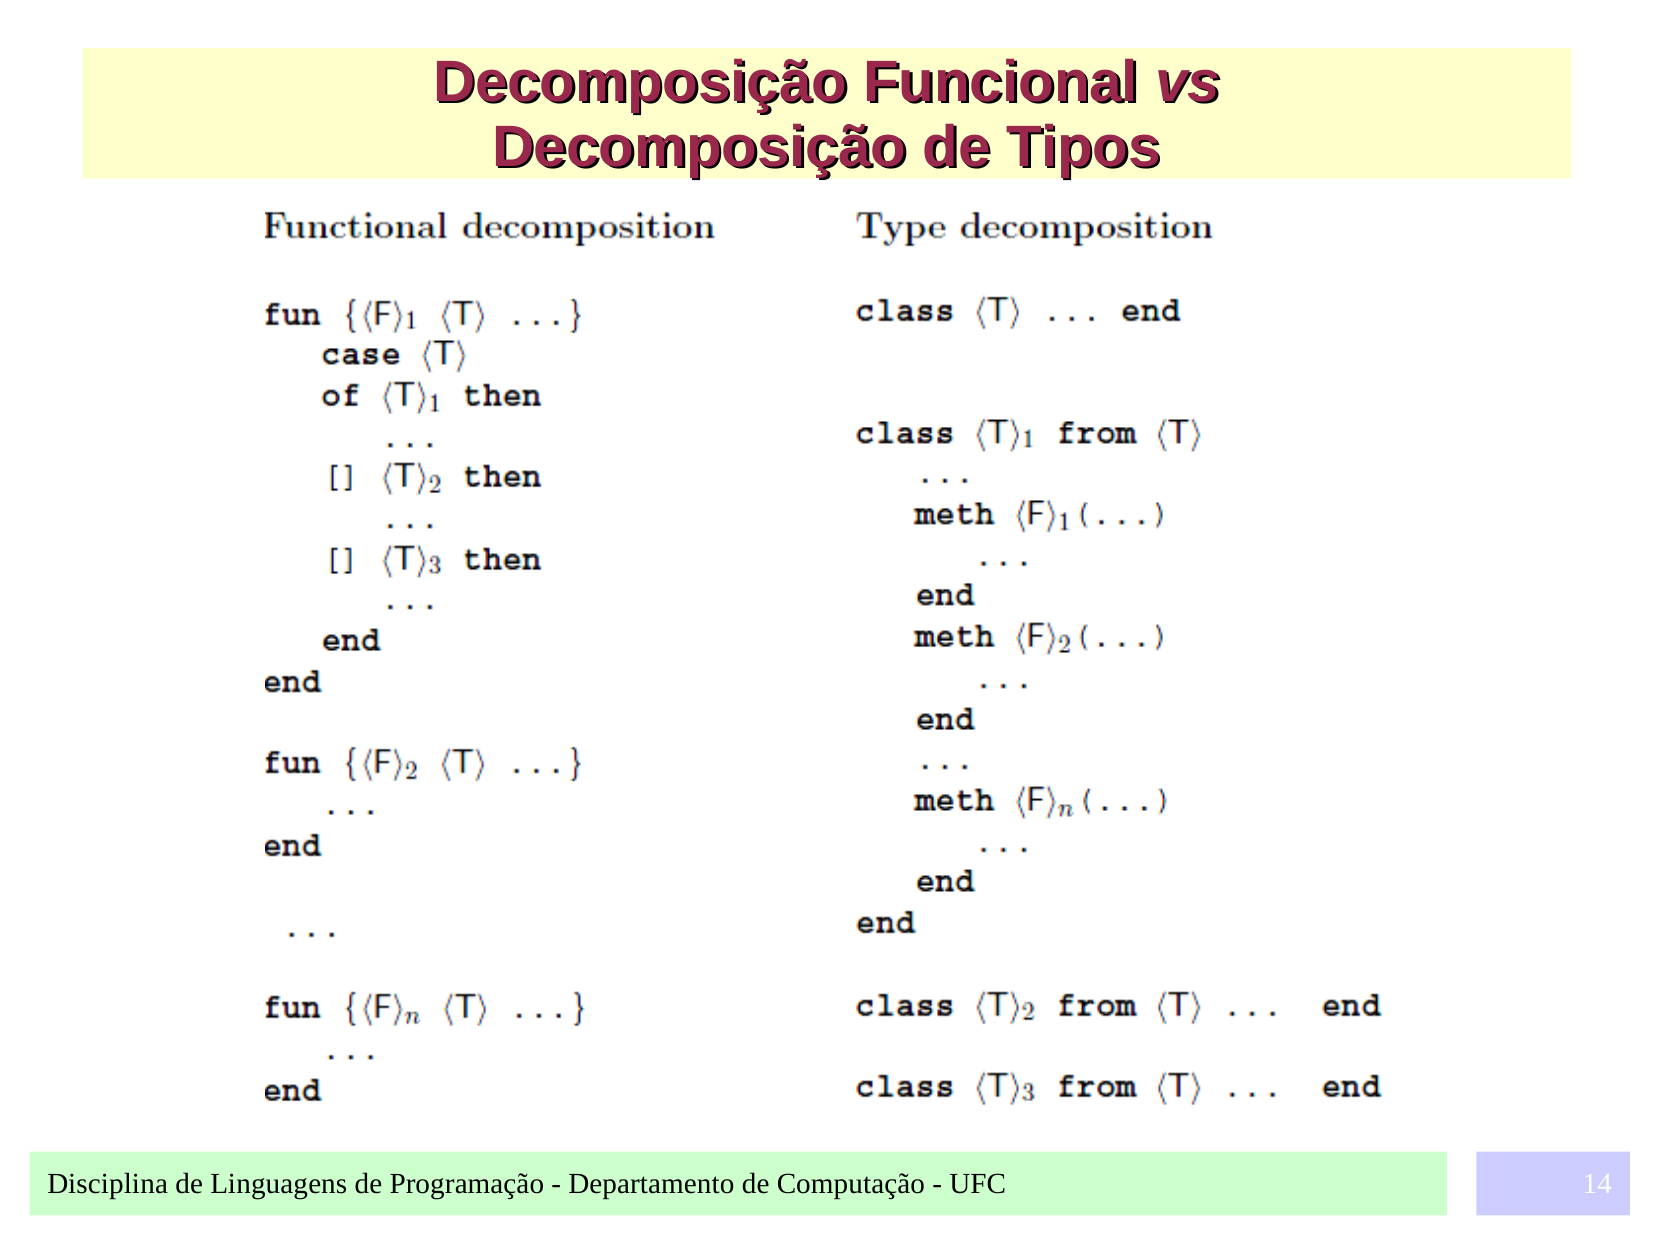

# Decomposição Funcional vs Decomposição de Tipos
Disciplina de Linguagens de Programação - Departamento de Computação - UFC
14